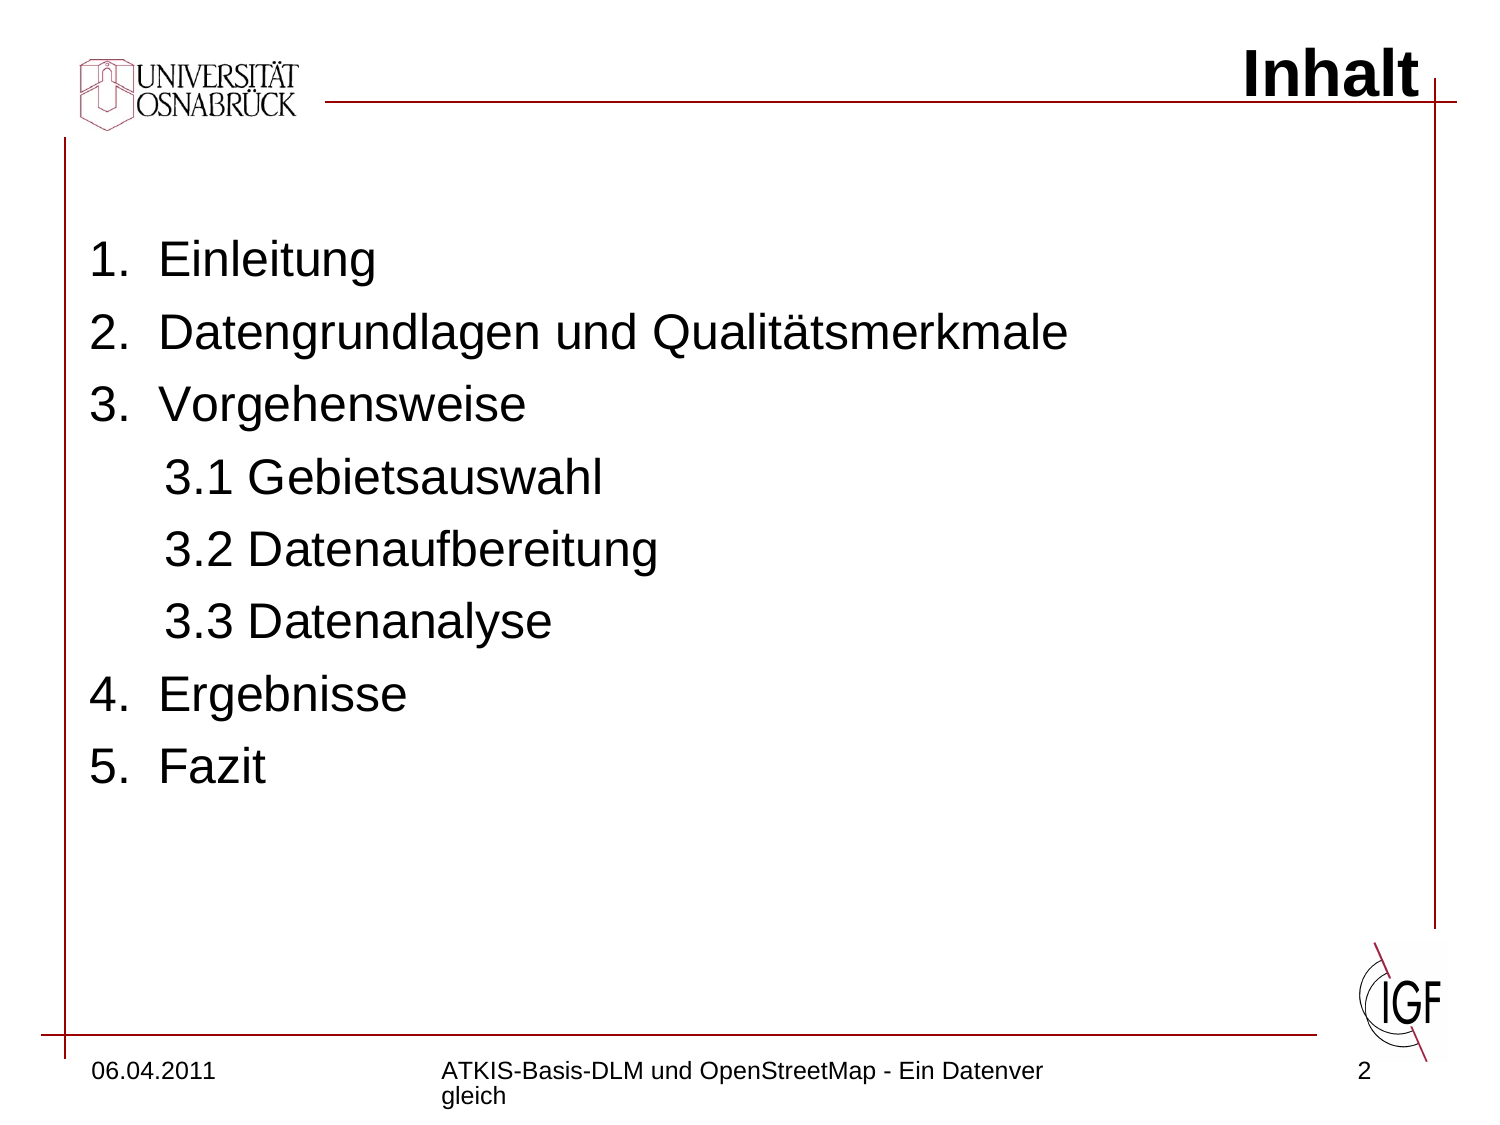

# Inhalt
Einleitung
Datengrundlagen und Qualitätsmerkmale
Vorgehensweise
3.1 Gebietsauswahl
3.2 Datenaufbereitung
3.3 Datenanalyse
Ergebnisse
Fazit
06.04.2011
ATKIS-Basis-DLM und OpenStreetMap - Ein Datenvergleich
2